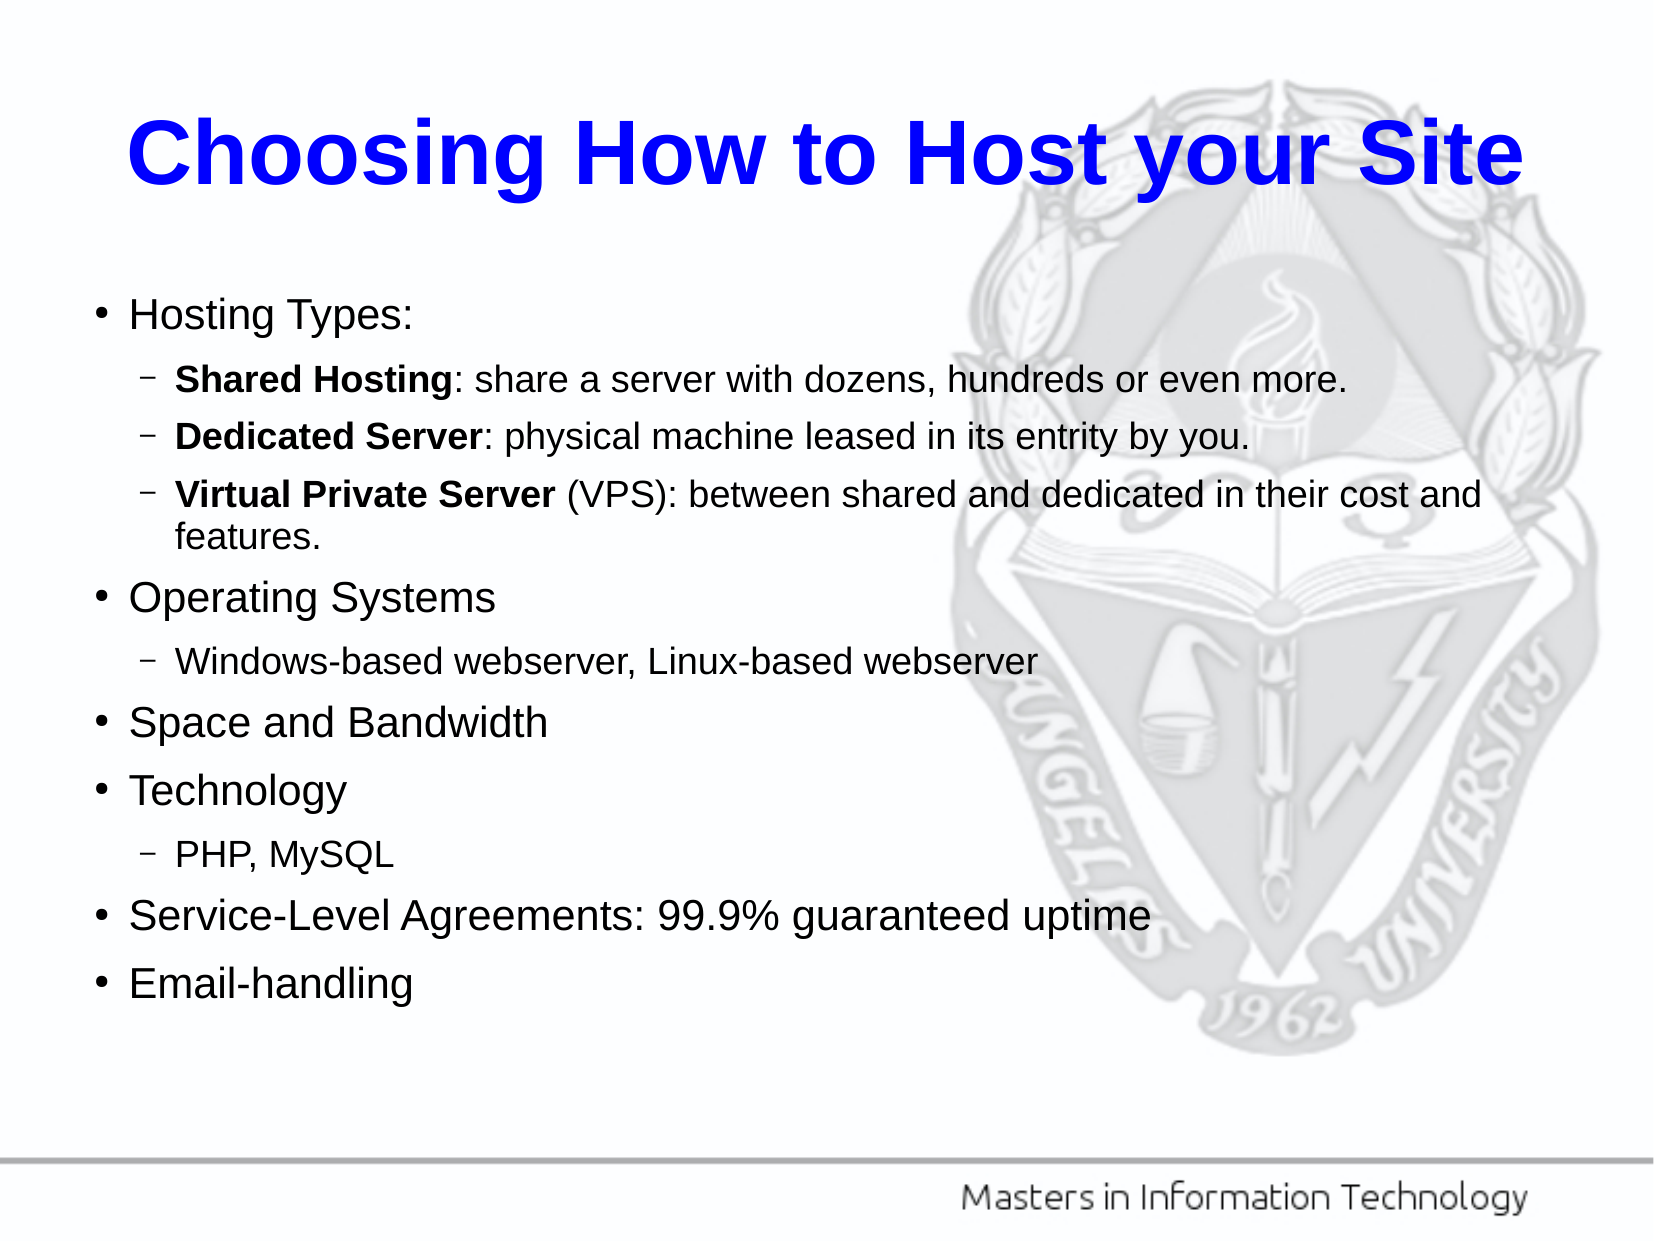

# Choosing How to Host your Site
Hosting Types:
Shared Hosting: share a server with dozens, hundreds or even more.
Dedicated Server: physical machine leased in its entrity by you.
Virtual Private Server (VPS): between shared and dedicated in their cost and features.
Operating Systems
Windows-based webserver, Linux-based webserver
Space and Bandwidth
Technology
PHP, MySQL
Service-Level Agreements: 99.9% guaranteed uptime
Email-handling